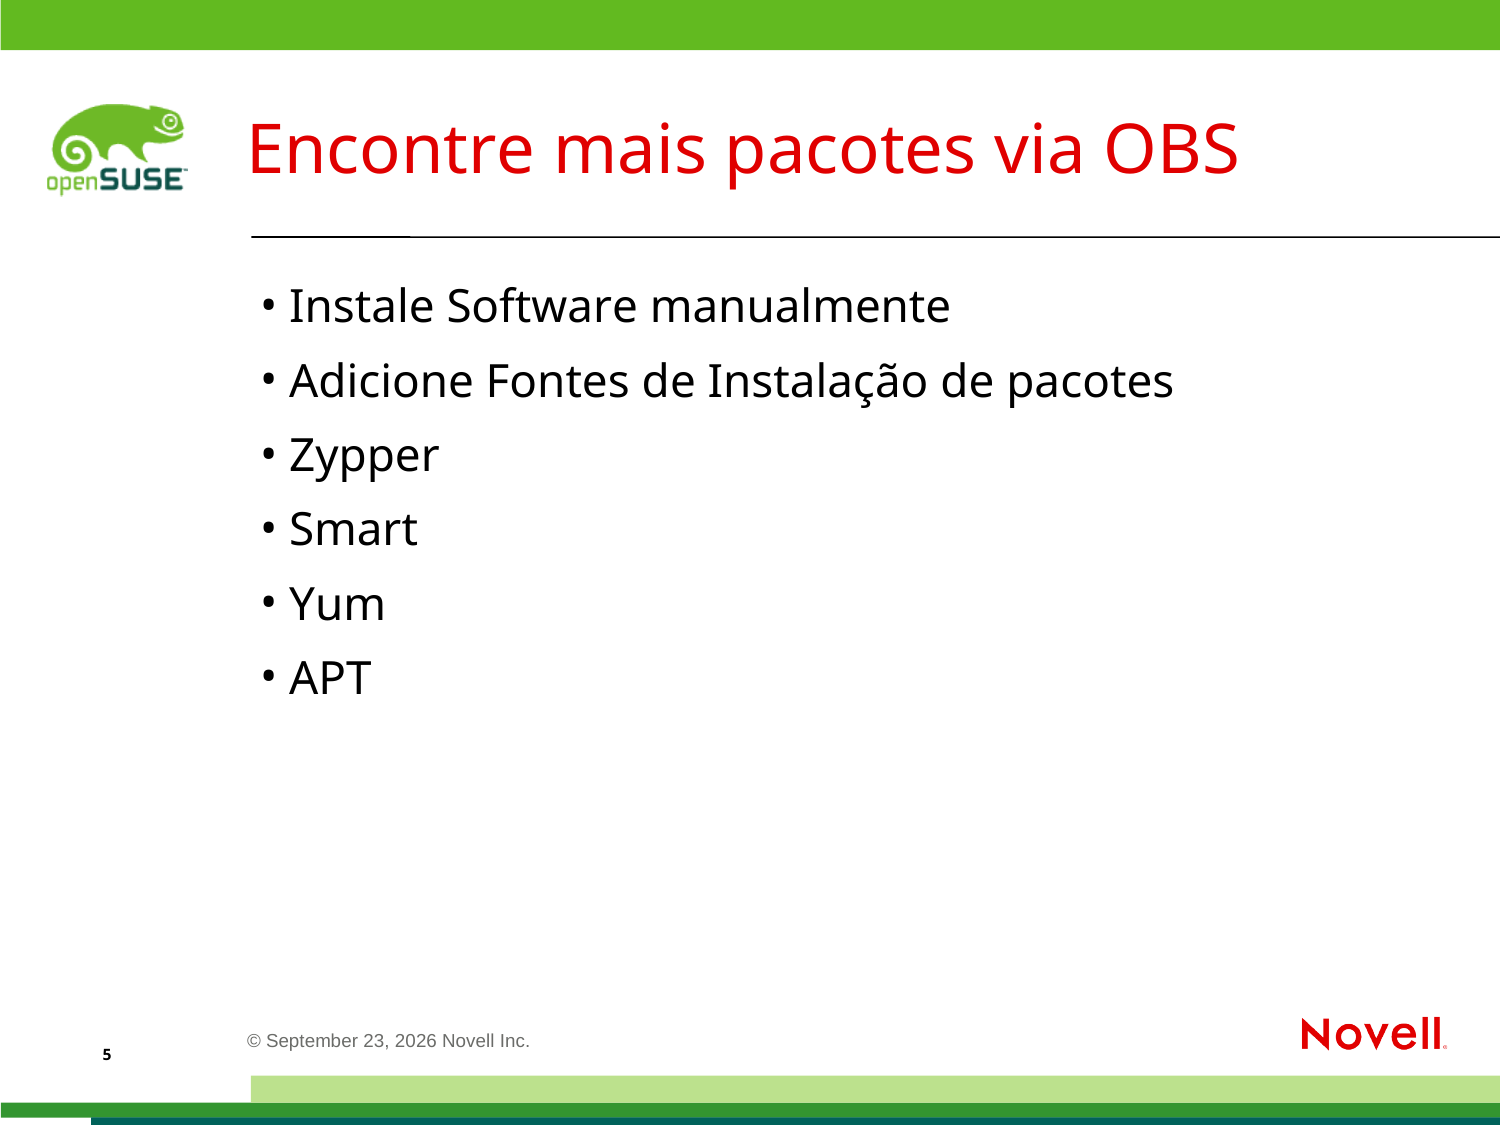

# Encontre mais pacotes via OBS
 Instale Software manualmente
 Adicione Fontes de Instalação de pacotes
 Zypper
 Smart
 Yum
 APT